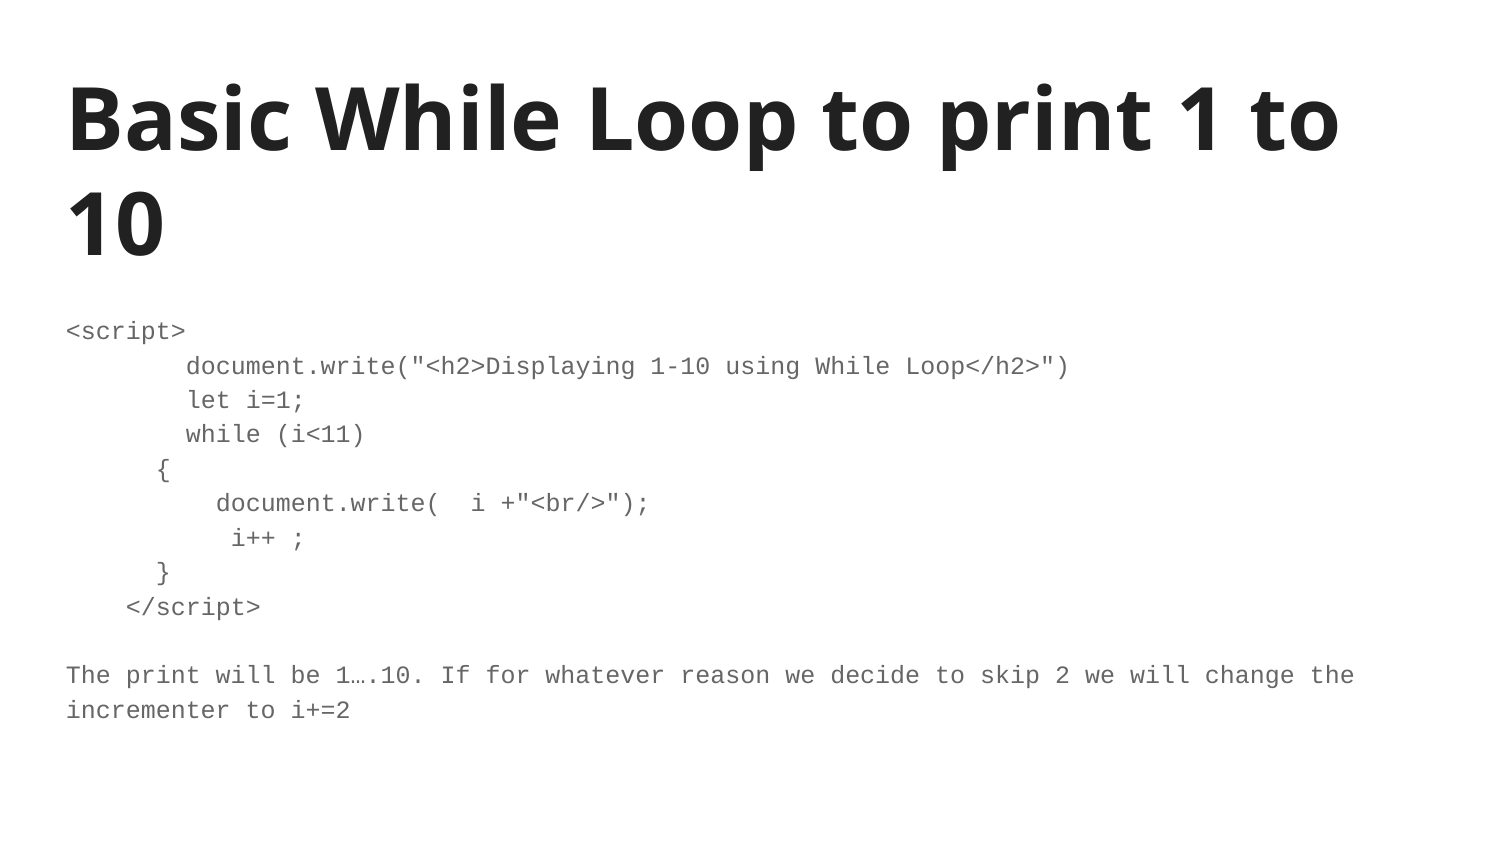

Basic While Loop to print 1 to 10
<script>
 document.write("<h2>Displaying 1-10 using While Loop</h2>")
 let i=1;
 while (i<11)
 {
 document.write( i +"<br/>");
 i++ ;
 }
 </script>
The print will be 1….10. If for whatever reason we decide to skip 2 we will change the incrementer to i+=2